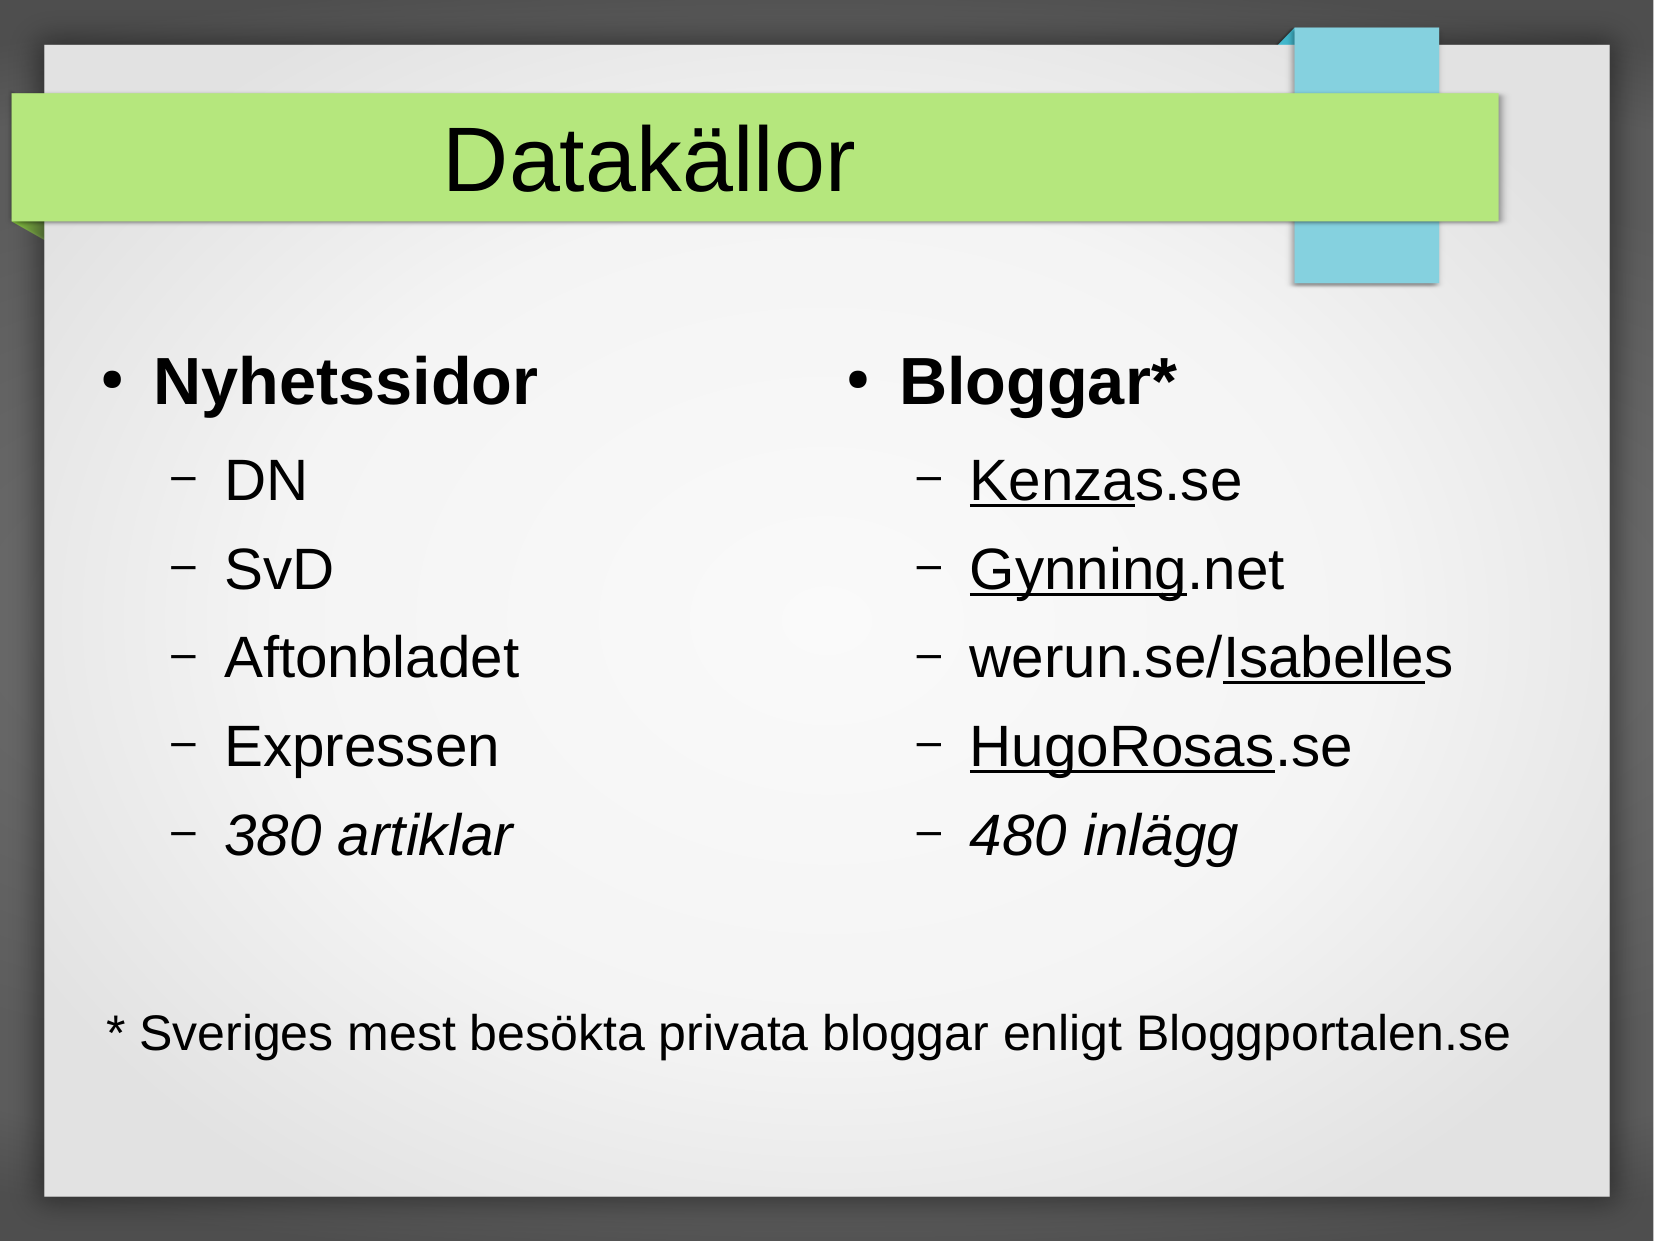

# Datakällor
Nyhetssidor
DN
SvD
Aftonbladet
Expressen
380 artiklar
Bloggar*
Kenzas.se
Gynning.net
werun.se/Isabelles
HugoRosas.se
480 inlägg
* Sveriges mest besökta privata bloggar enligt Bloggportalen.se